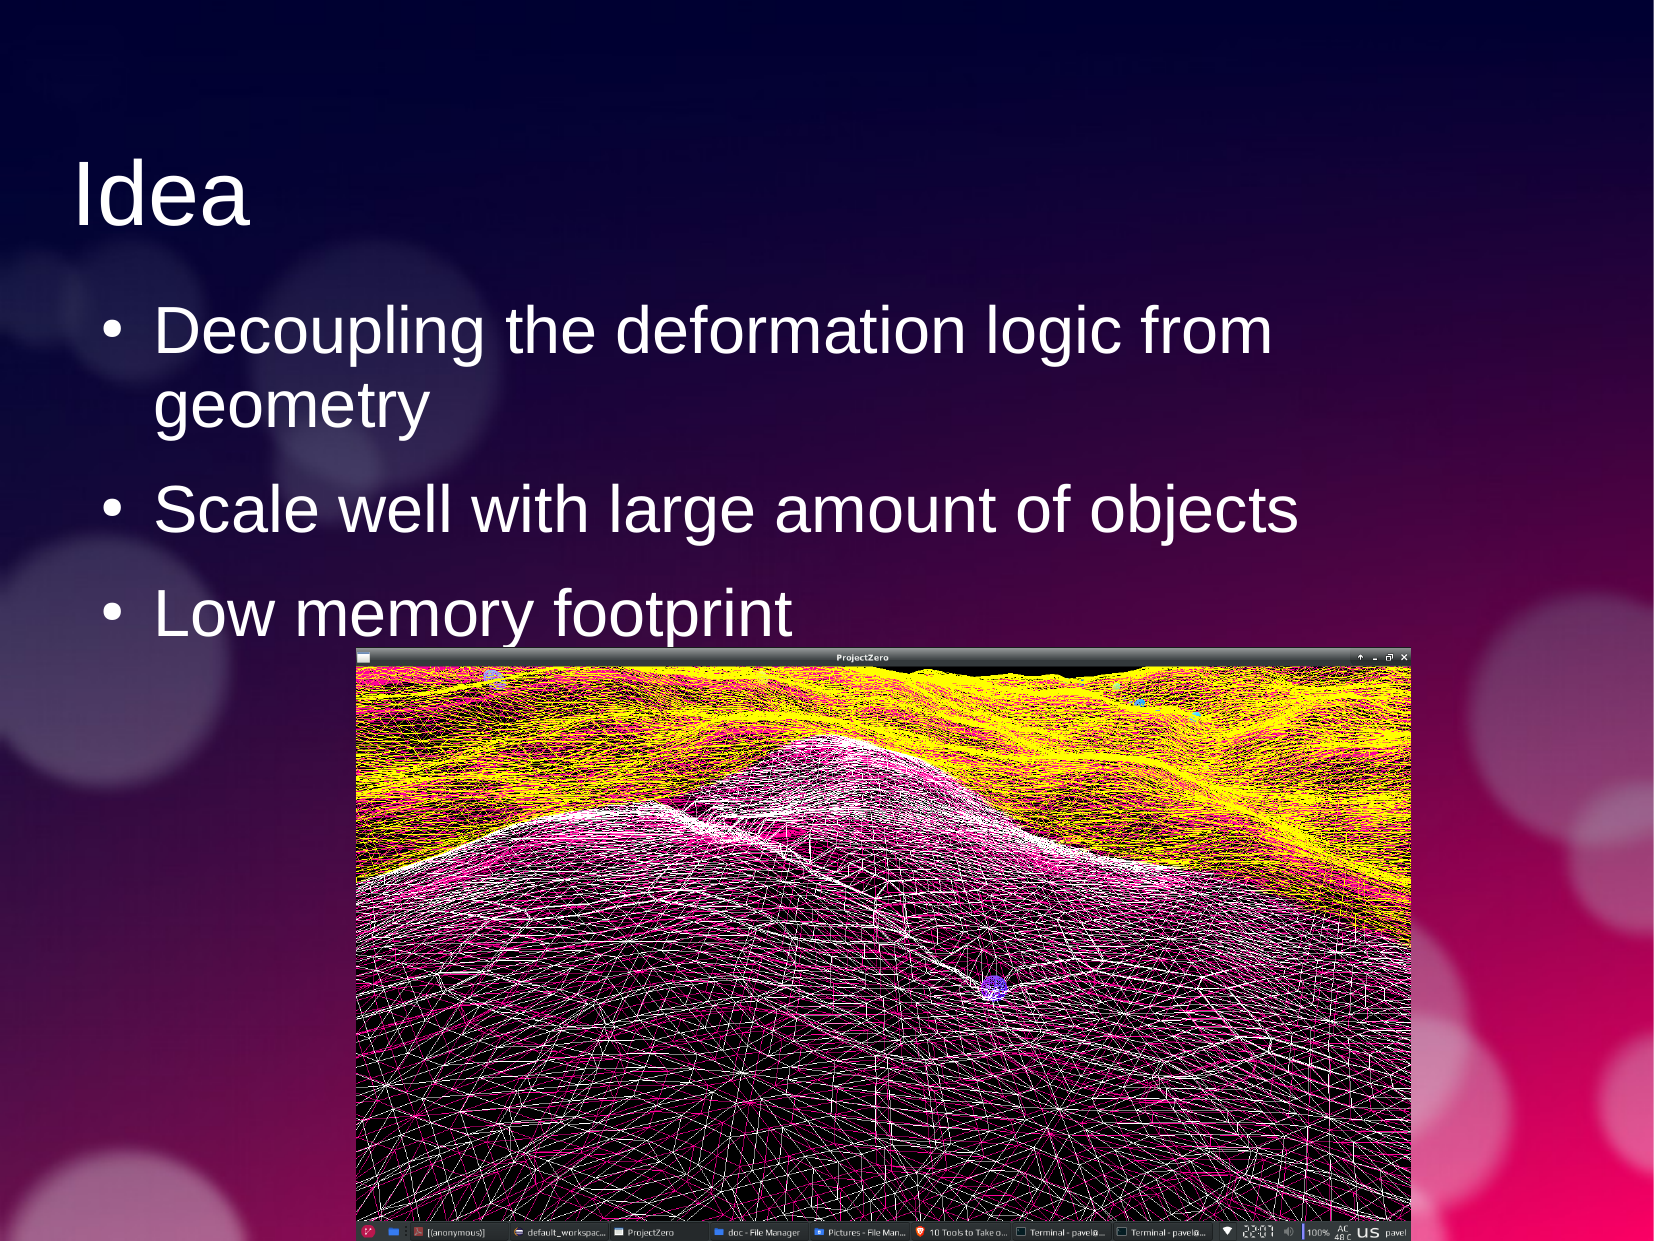

# Idea
Decoupling the deformation logic from geometry
Scale well with large amount of objects
Low memory footprint